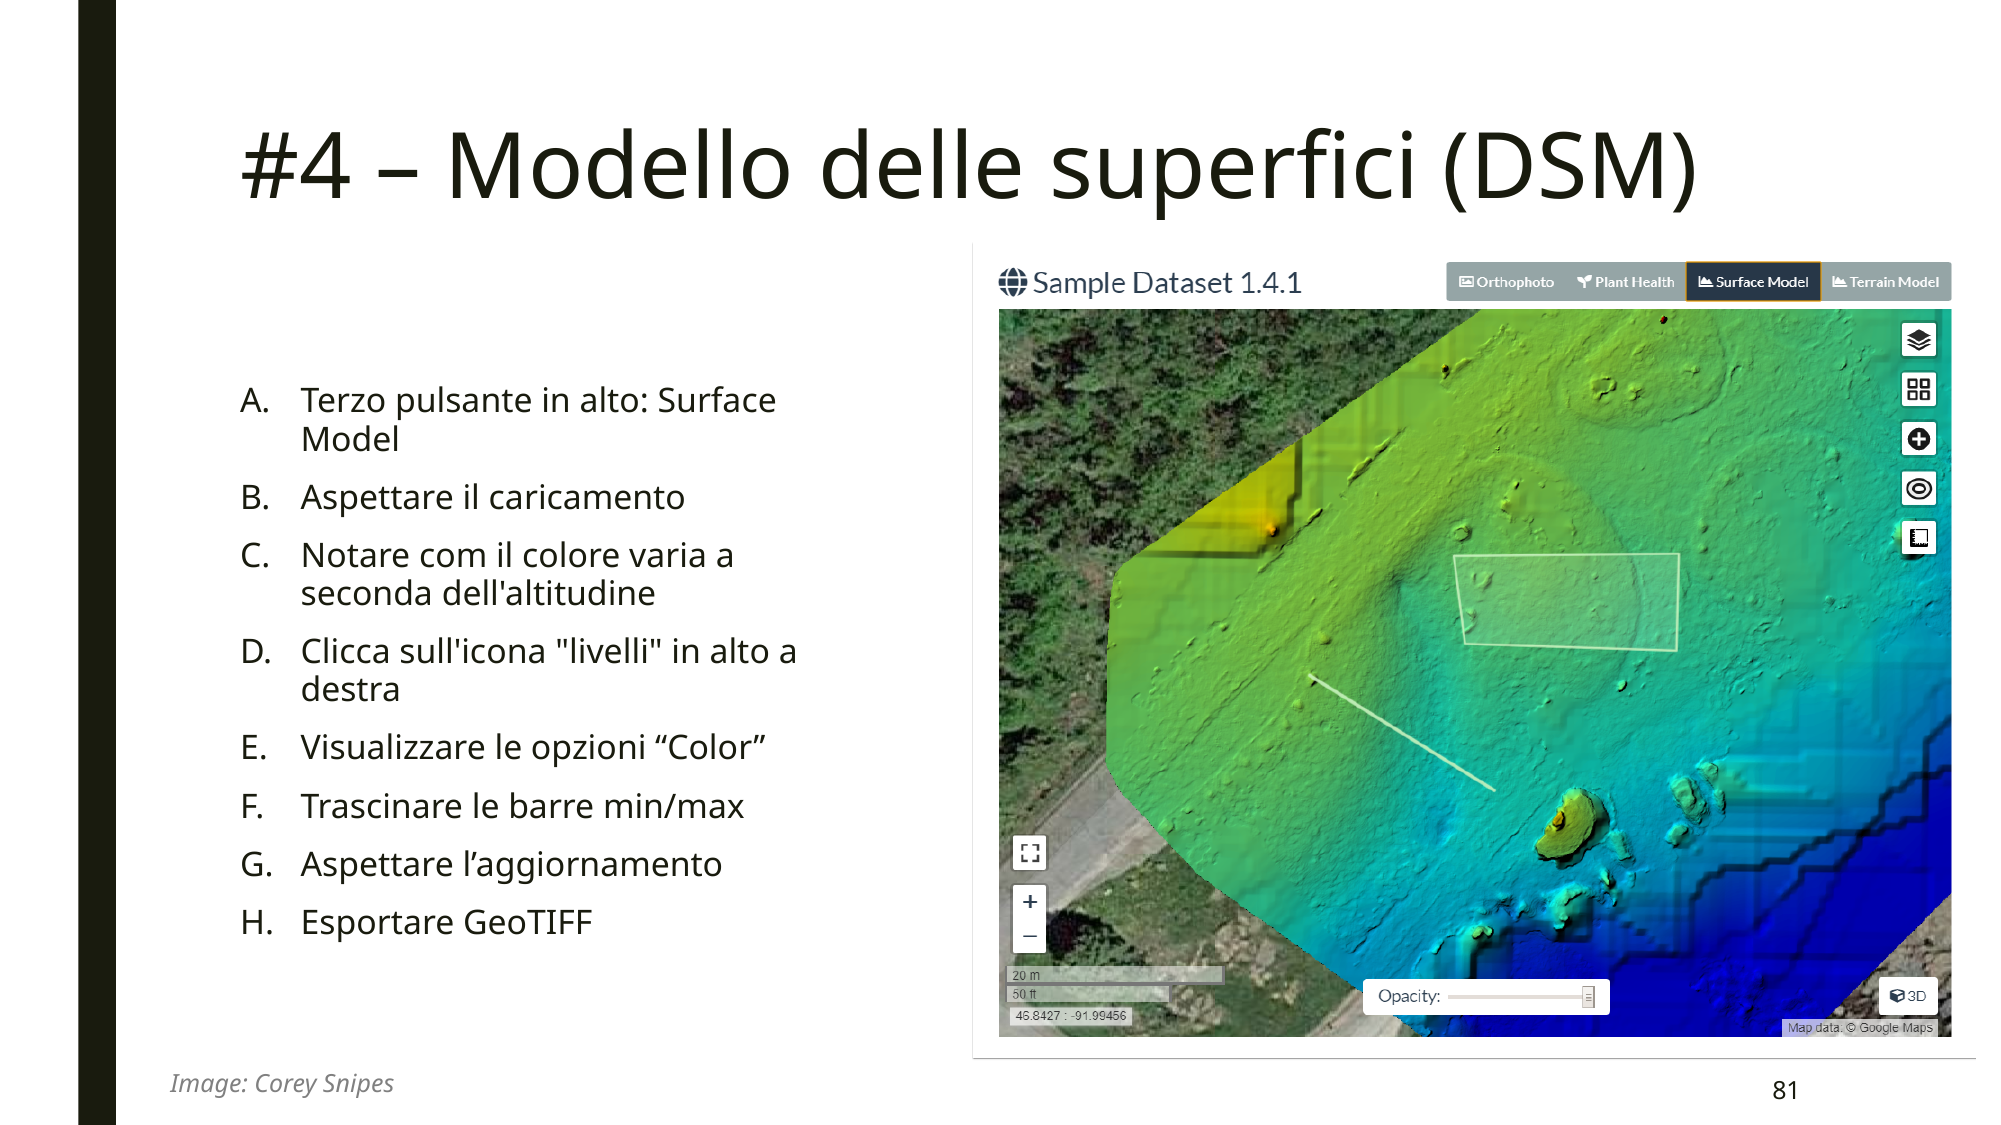

# #4 – Modello delle superfici (DSM)
Terzo pulsante in alto: Surface Model
Aspettare il caricamento
Notare com il colore varia a seconda dell'altitudine
Clicca sull'icona "livelli" in alto a destra
Visualizzare le opzioni “Color”
Trascinare le barre min/max
Aspettare l’aggiornamento
Esportare GeoTIFF
Image: Corey Snipes